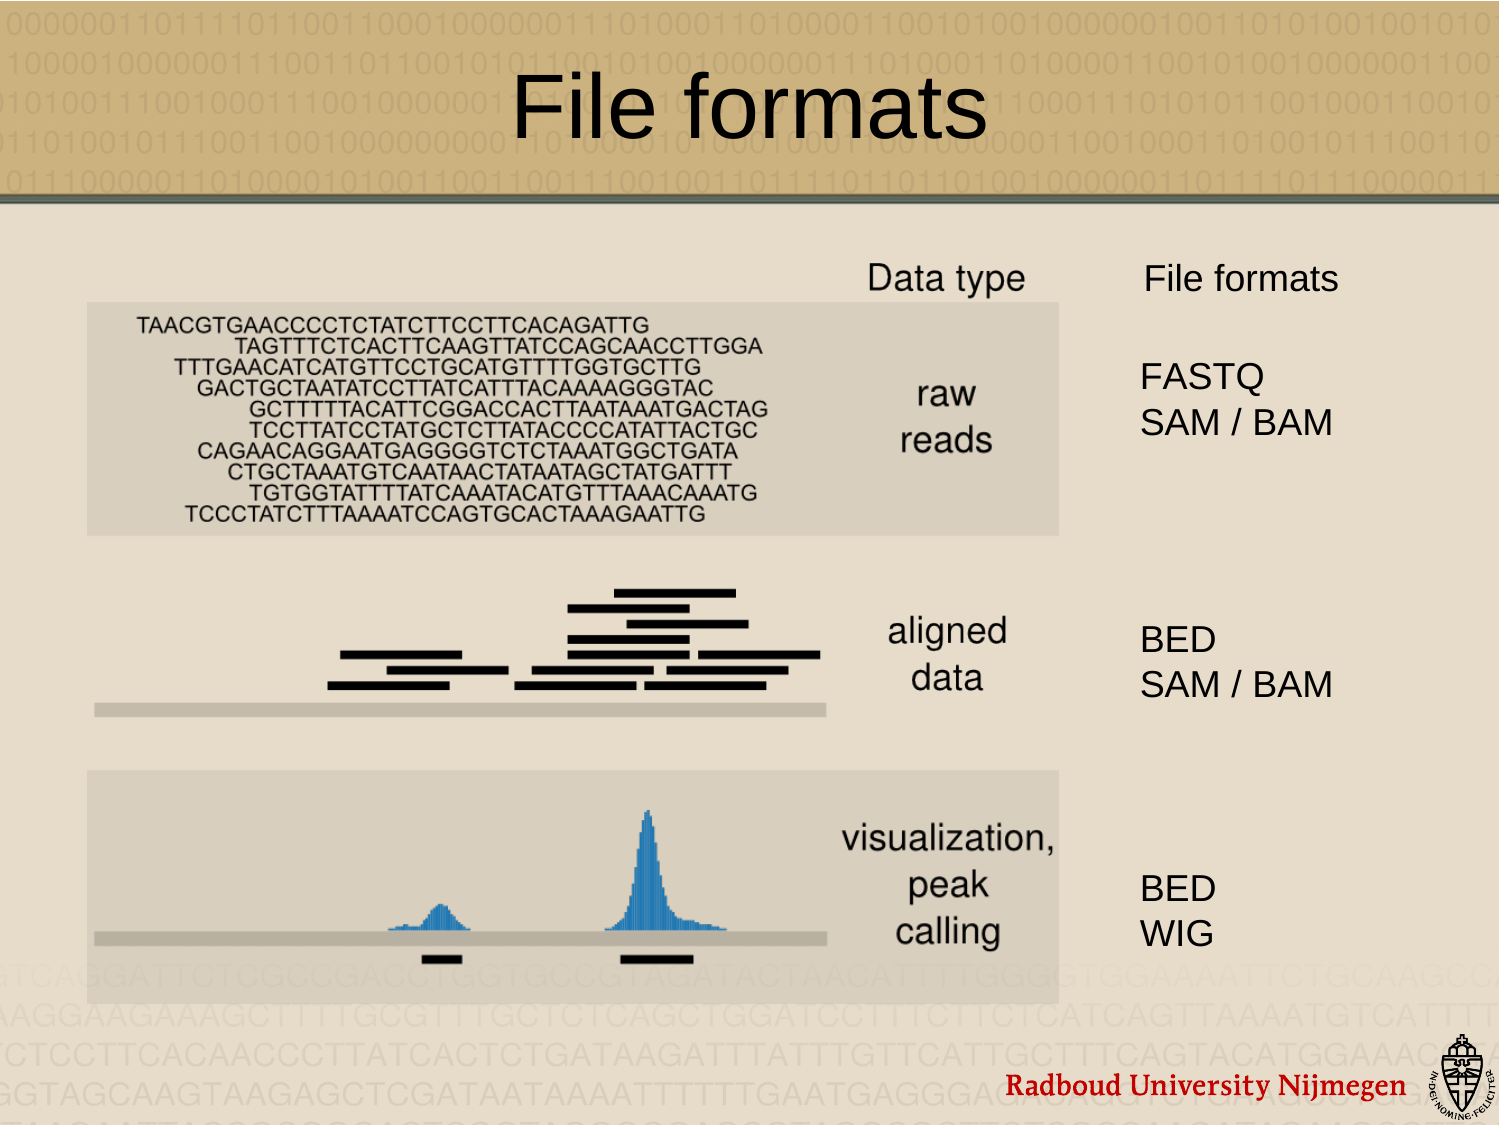

# File formats
File formats
FASTQ
SAM / BAM
BED
SAM / BAM
BED
WIG